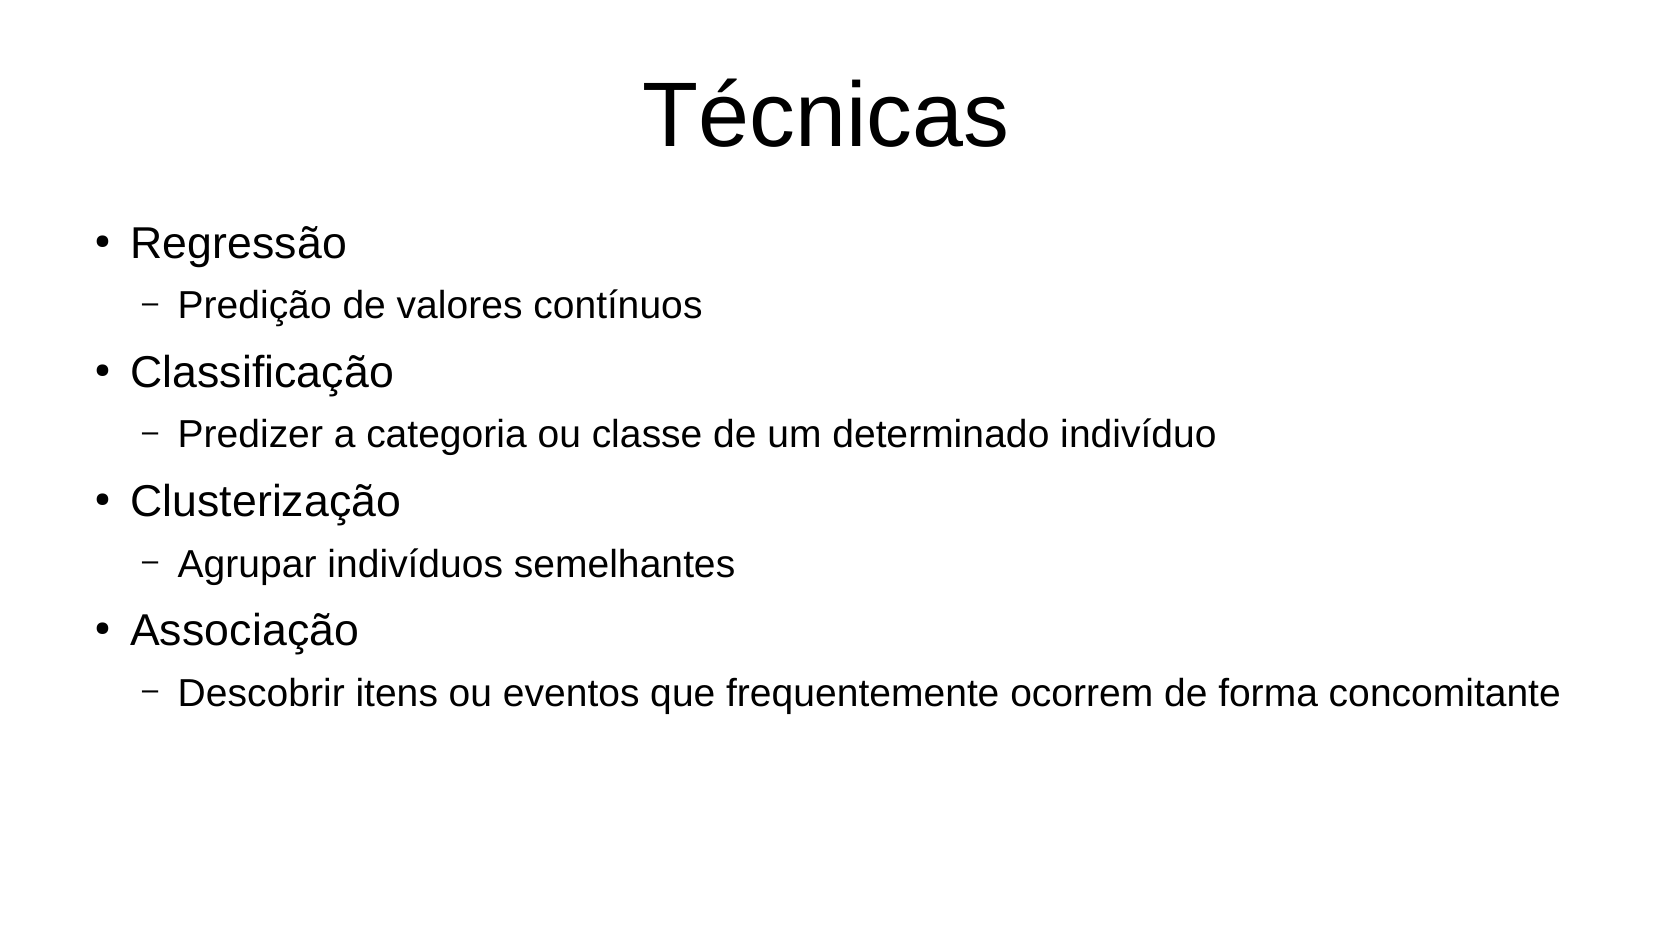

# Técnicas
Regressão
Predição de valores contínuos
Classificação
Predizer a categoria ou classe de um determinado indivíduo
Clusterização
Agrupar indivíduos semelhantes
Associação
Descobrir itens ou eventos que frequentemente ocorrem de forma concomitante